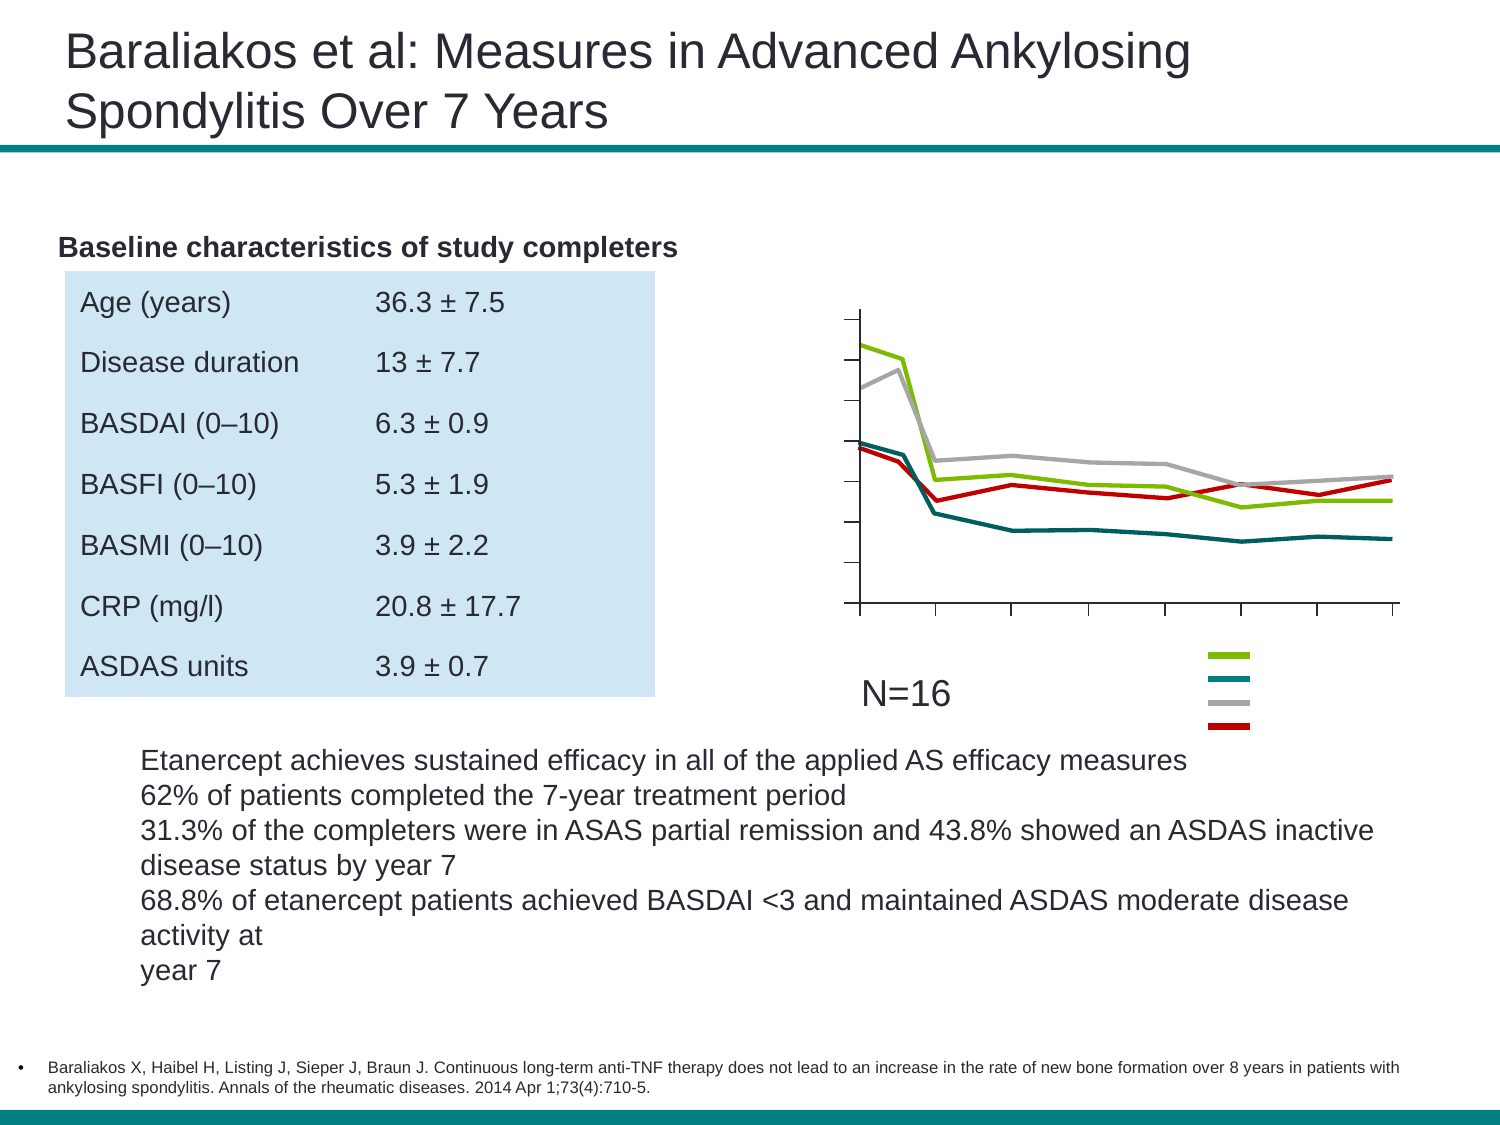

# Baraliakos et al: Measures in Advanced Ankylosing Spondylitis Over 7 Years
Baseline characteristics of study completers
| Age (years) | 36.3 ± 7.5 |
| --- | --- |
| Disease duration | 13 ± 7.7 |
| BASDAI (0–10) | 6.3 ± 0.9 |
| BASFI (0–10) | 5.3 ± 1.9 |
| BASMI (0–10) | 3.9 ± 2.2 |
| CRP (mg/l) | 20.8 ± 17.7 |
| ASDAS units | 3.9 ± 0.7 |
Course of related clinical parameters
7
6
5
4
Score points
3
2
1
0
0
1
2
3
4
5
6
7
Year
N=16
BASDAI
ASDAS
BASFI
BASMI
Etanercept achieves sustained efficacy in all of the applied AS efficacy measures
62% of patients completed the 7-year treatment period
31.3% of the completers were in ASAS partial remission and 43.8% showed an ASDAS inactive disease status by year 7
68.8% of etanercept patients achieved BASDAI <3 and maintained ASDAS moderate disease activity at
year 7
Baraliakos X, Haibel H, Listing J, Sieper J, Braun J. Continuous long-term anti-TNF therapy does not lead to an increase in the rate of new bone formation over 8 years in patients with ankylosing spondylitis. Annals of the rheumatic diseases. 2014 Apr 1;73(4):710-5.